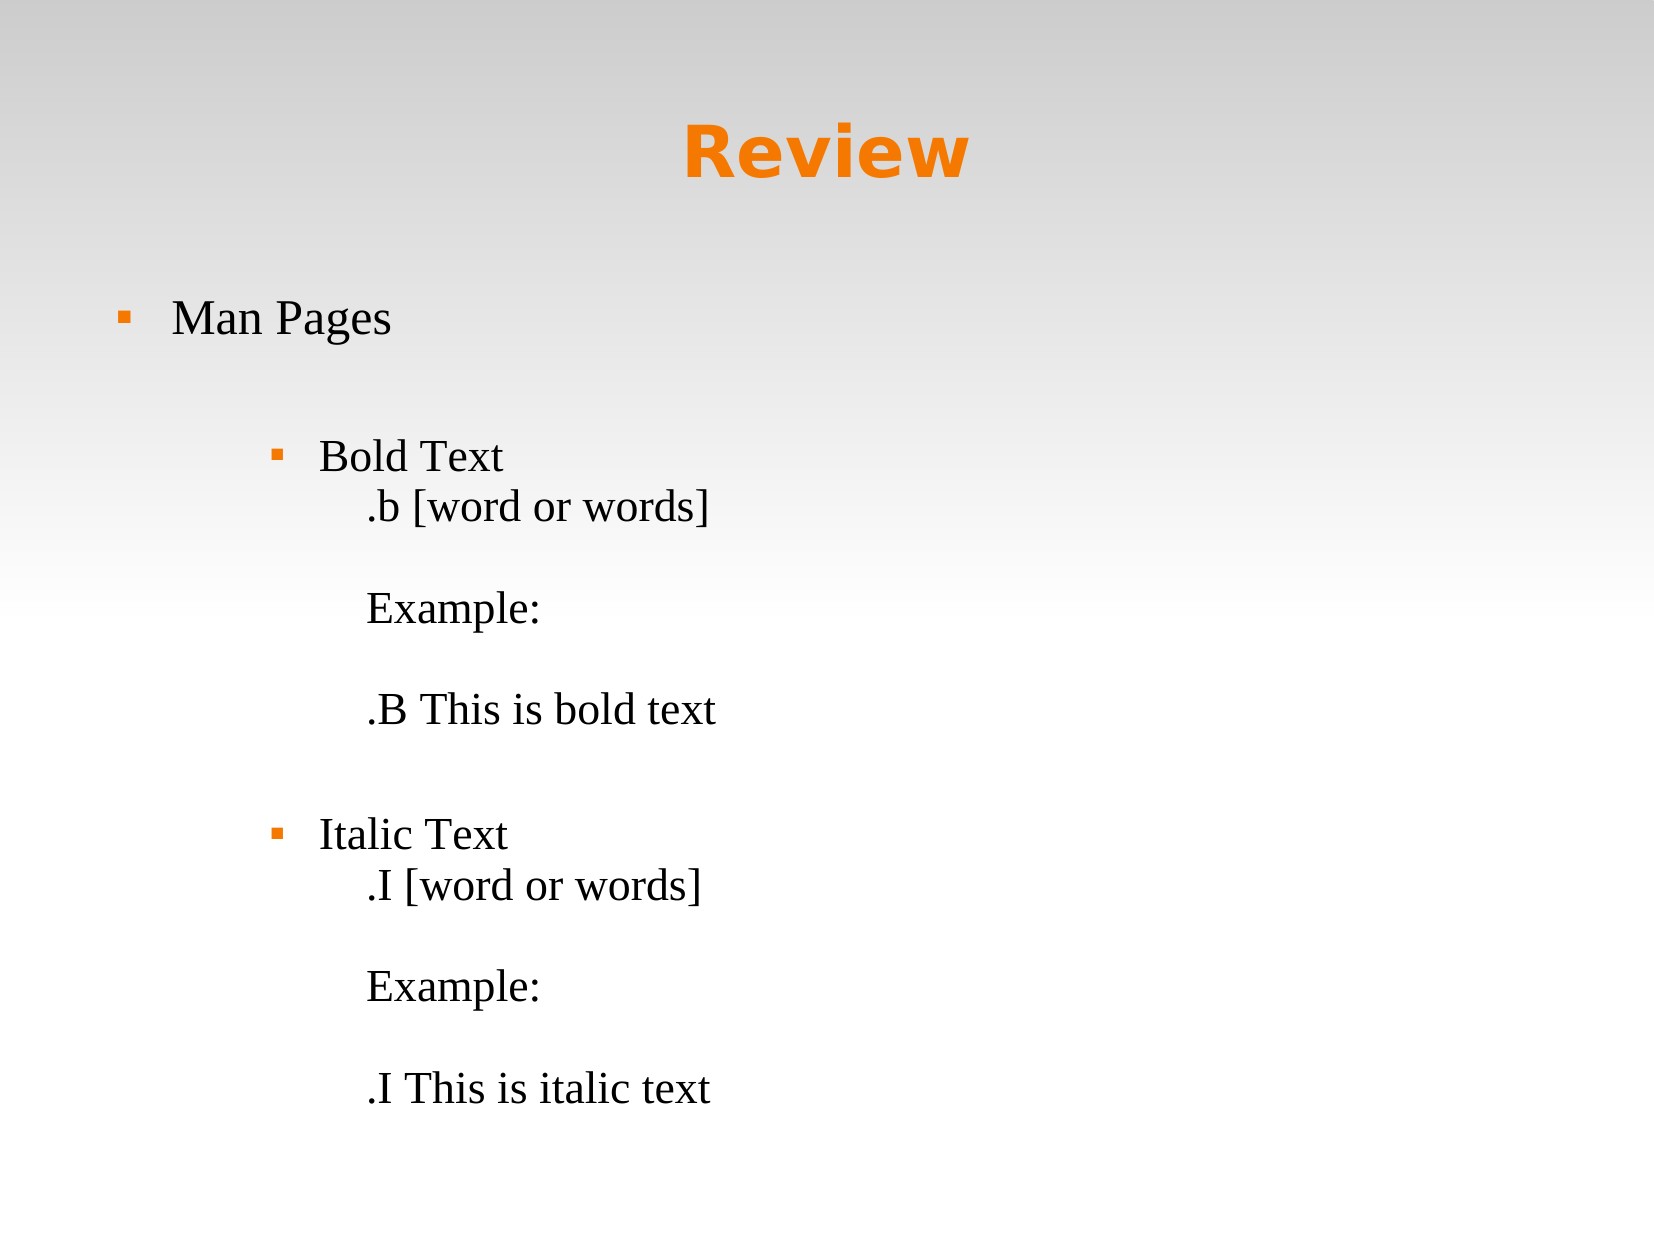

# Review
Man Pages
Bold Text
.b [word or words]
Example:
.B This is bold text
Italic Text
.I [word or words]
Example:
.I This is italic text